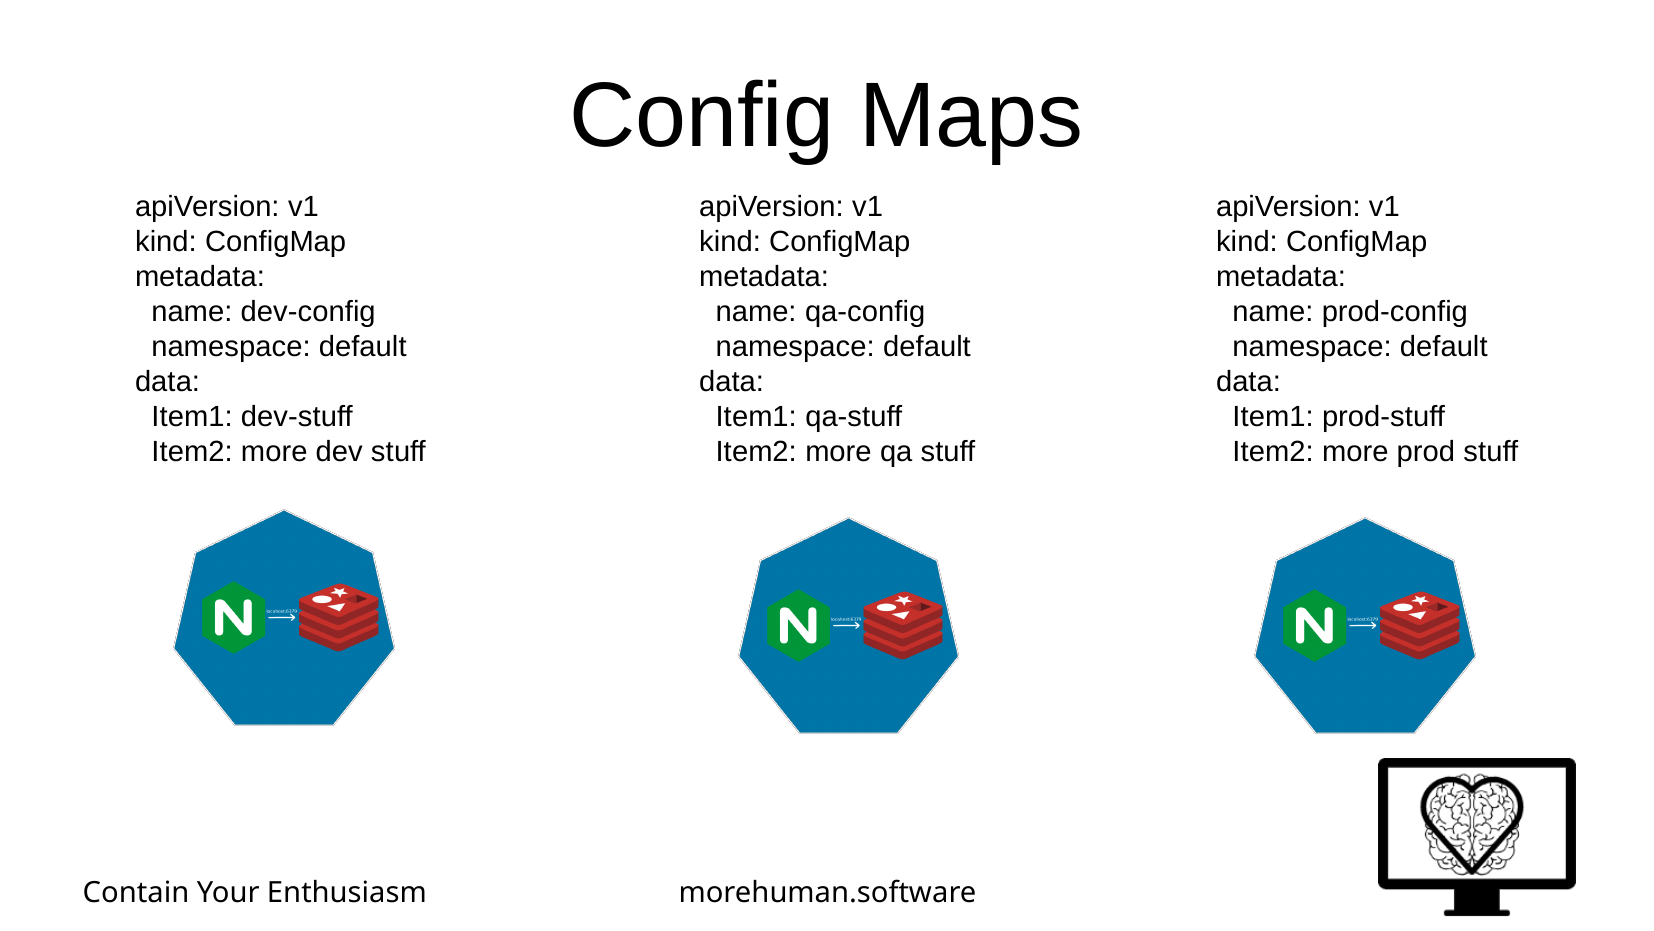

# Config Maps
apiVersion: v1
kind: ConfigMap
metadata:
  name: dev-config
  namespace: default
data:
  Item1: dev-stuff
  Item2: more dev stuff
apiVersion: v1
kind: ConfigMap
metadata:
  name: qa-config
  namespace: default
data:
  Item1: qa-stuff
  Item2: more qa stuff
apiVersion: v1
kind: ConfigMap
metadata:
  name: prod-config
  namespace: default
data:
  Item1: prod-stuff
  Item2: more prod stuff